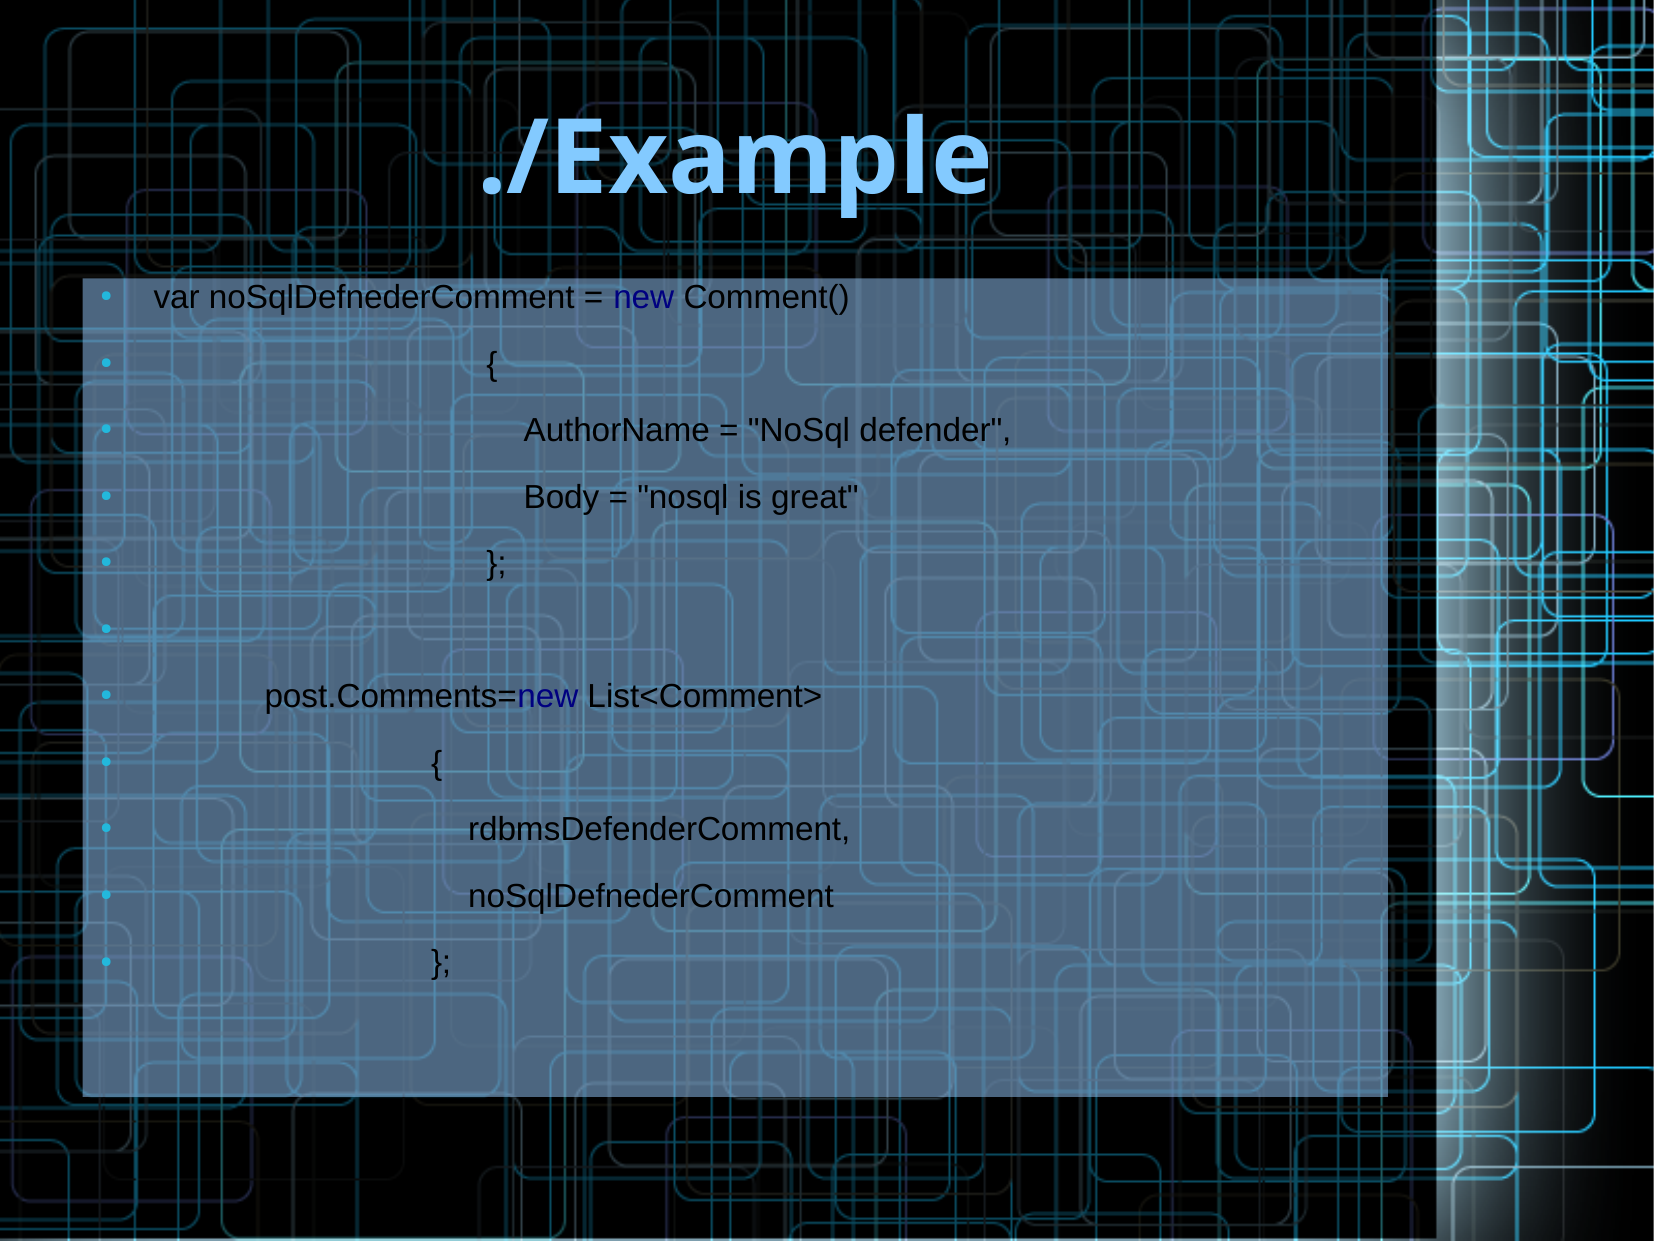

# ./Example
var noSqlDefnederComment = new Comment()
 {
 AuthorName = "NoSql defender",
 Body = "nosql is great"
 };
 post.Comments=new List<Comment>
 {
 rdbmsDefenderComment,
 noSqlDefnederComment
 };